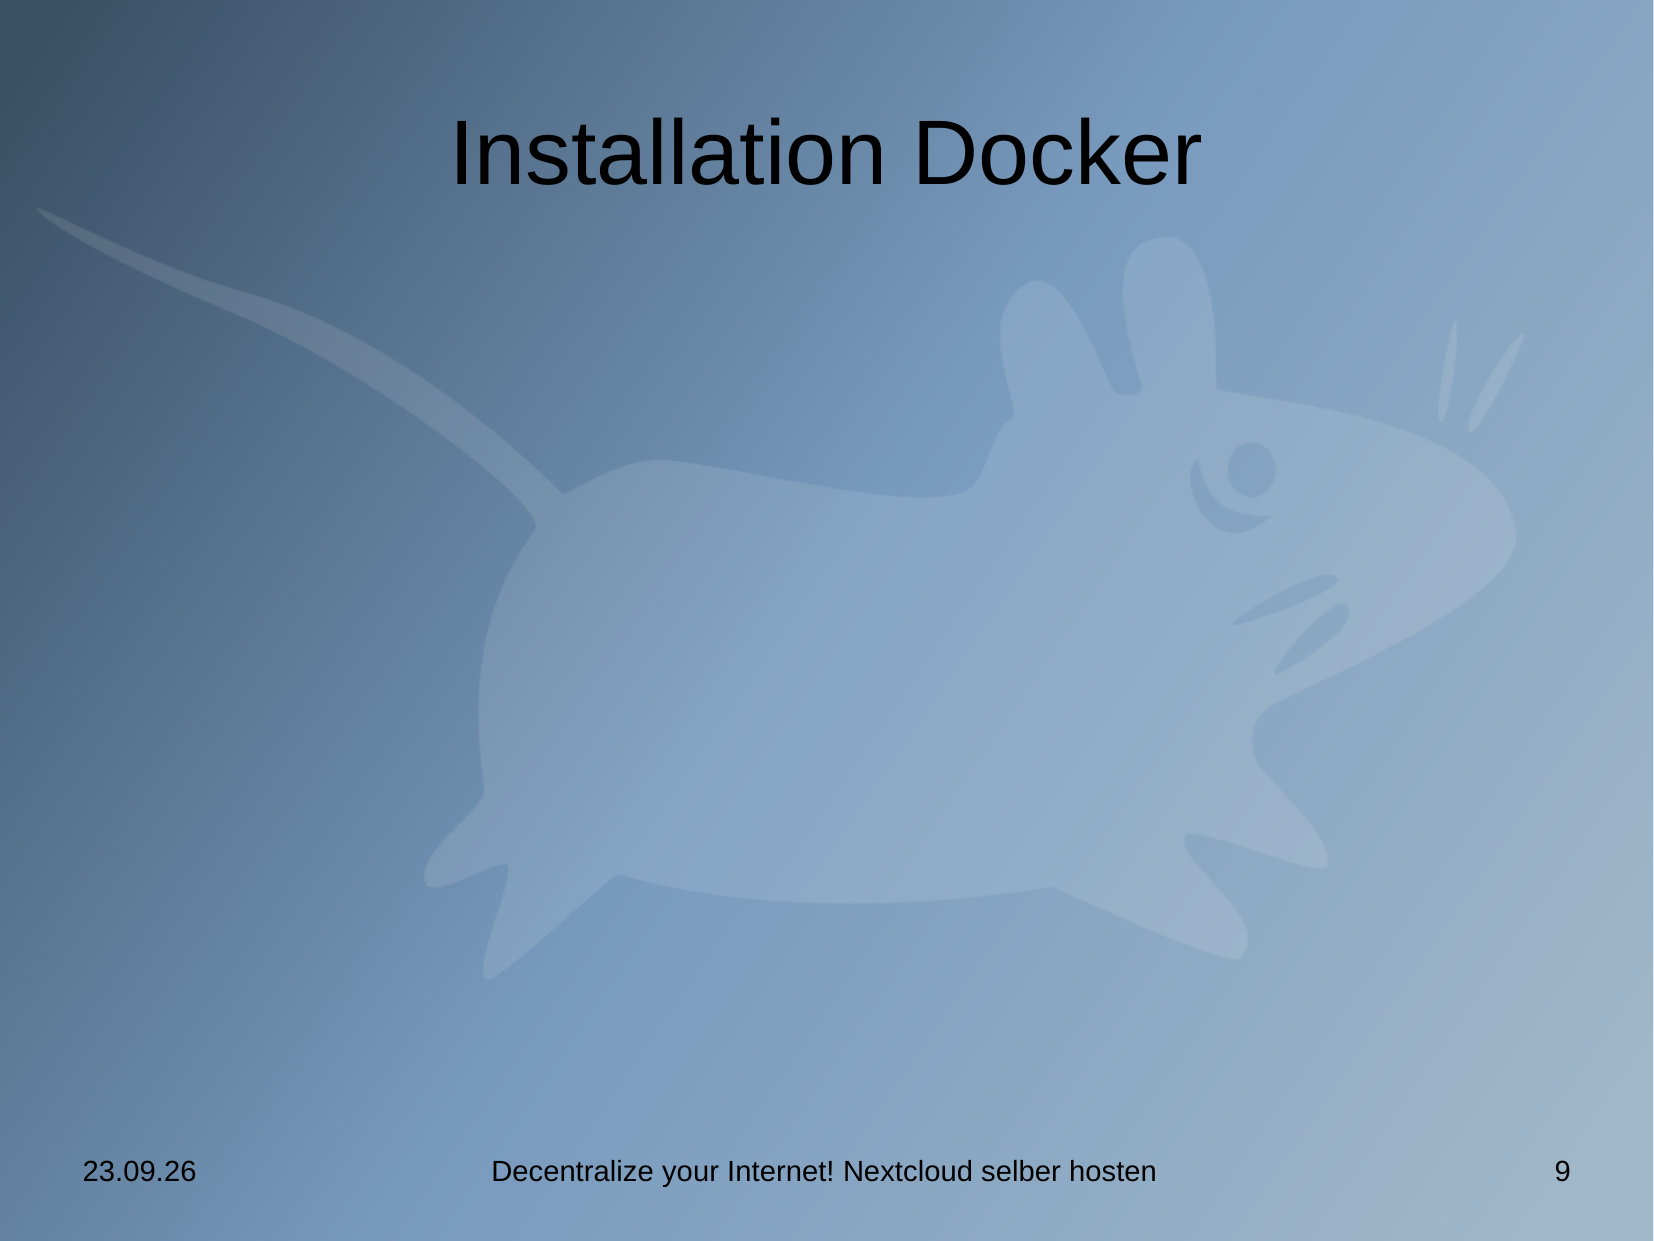

# Installation Docker
Decentralize your Internet! Nextcloud selber hosten
9